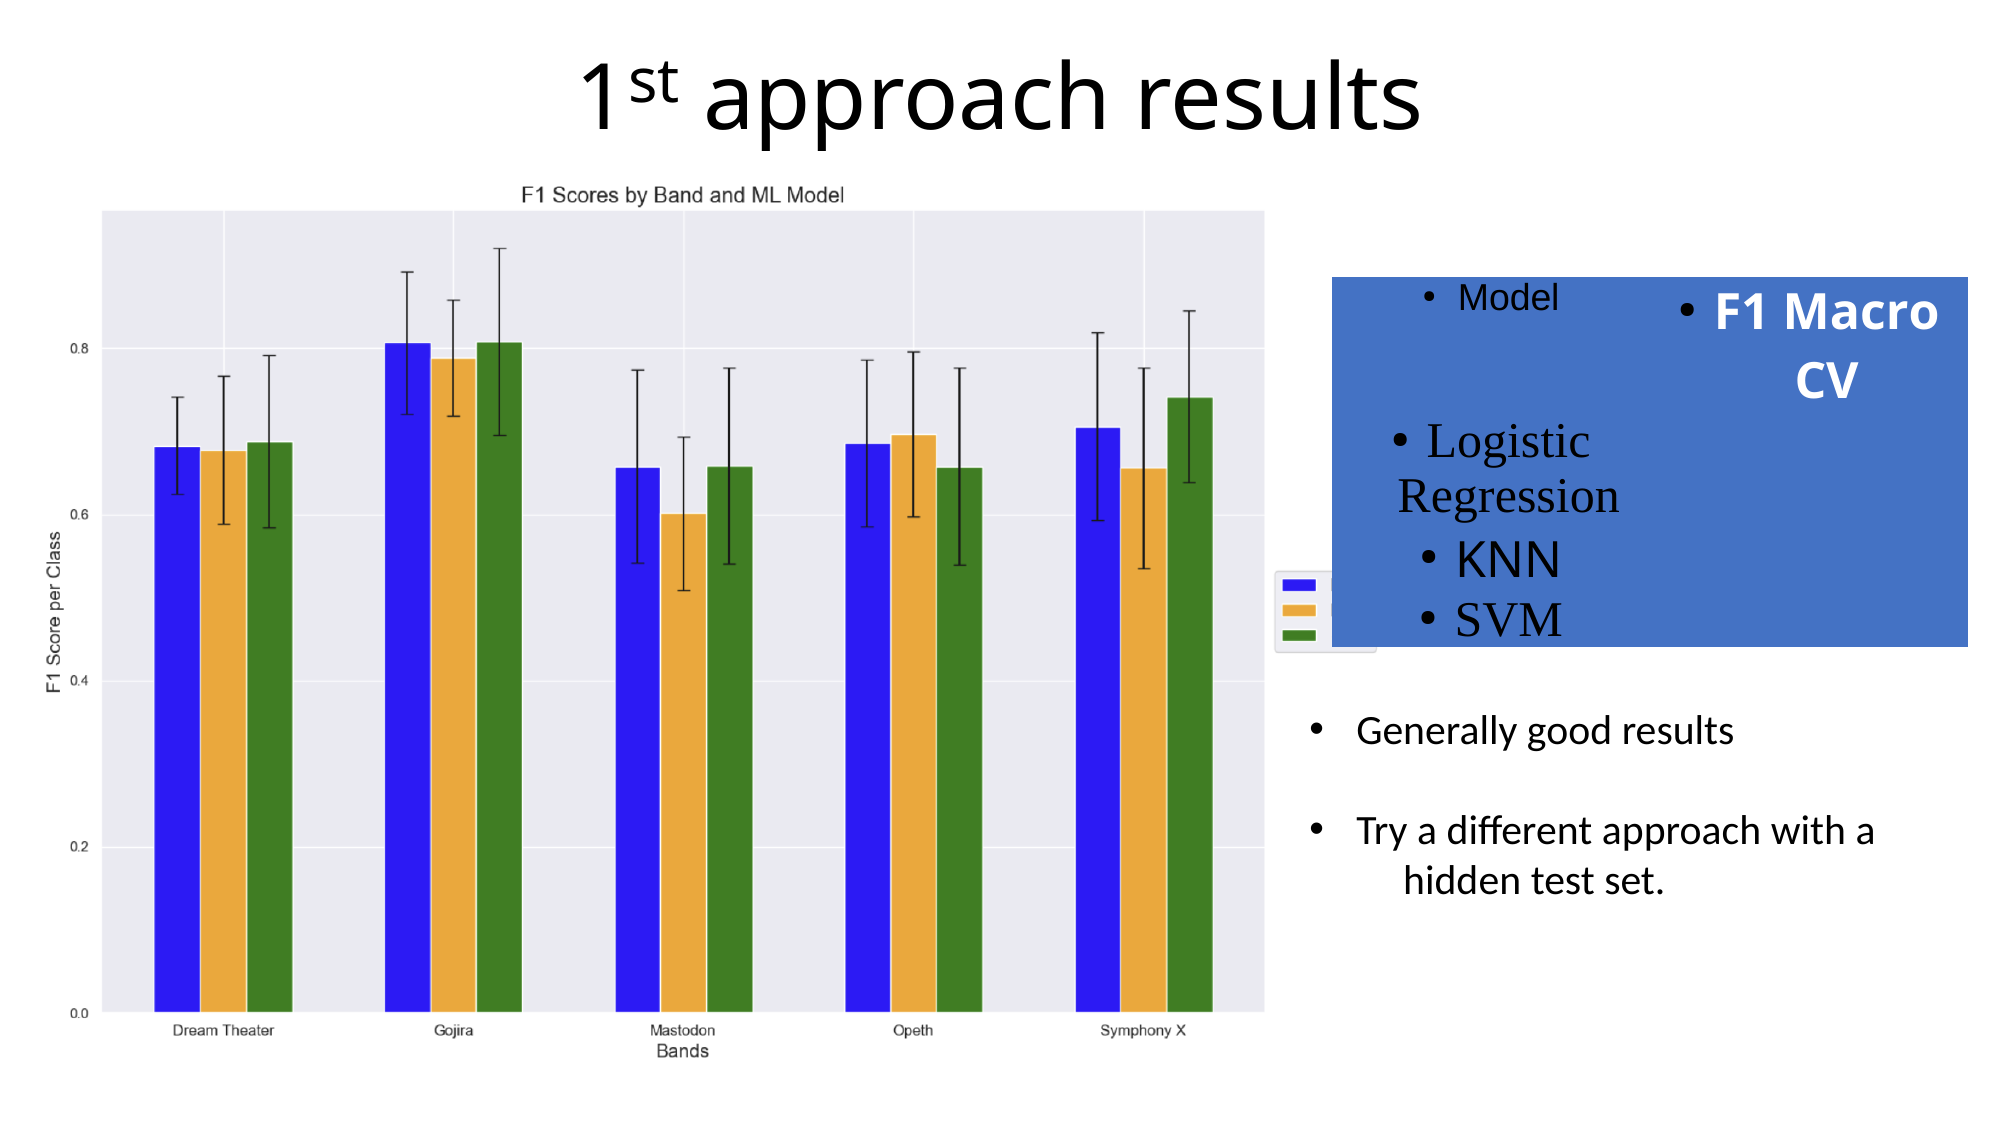

# 1st approach results
| Model | F1 Macro CV |
| --- | --- |
| Logistic Regression | |
| KNN | |
| SVM | |
Generally good results
Try a different approach with a hidden test set.